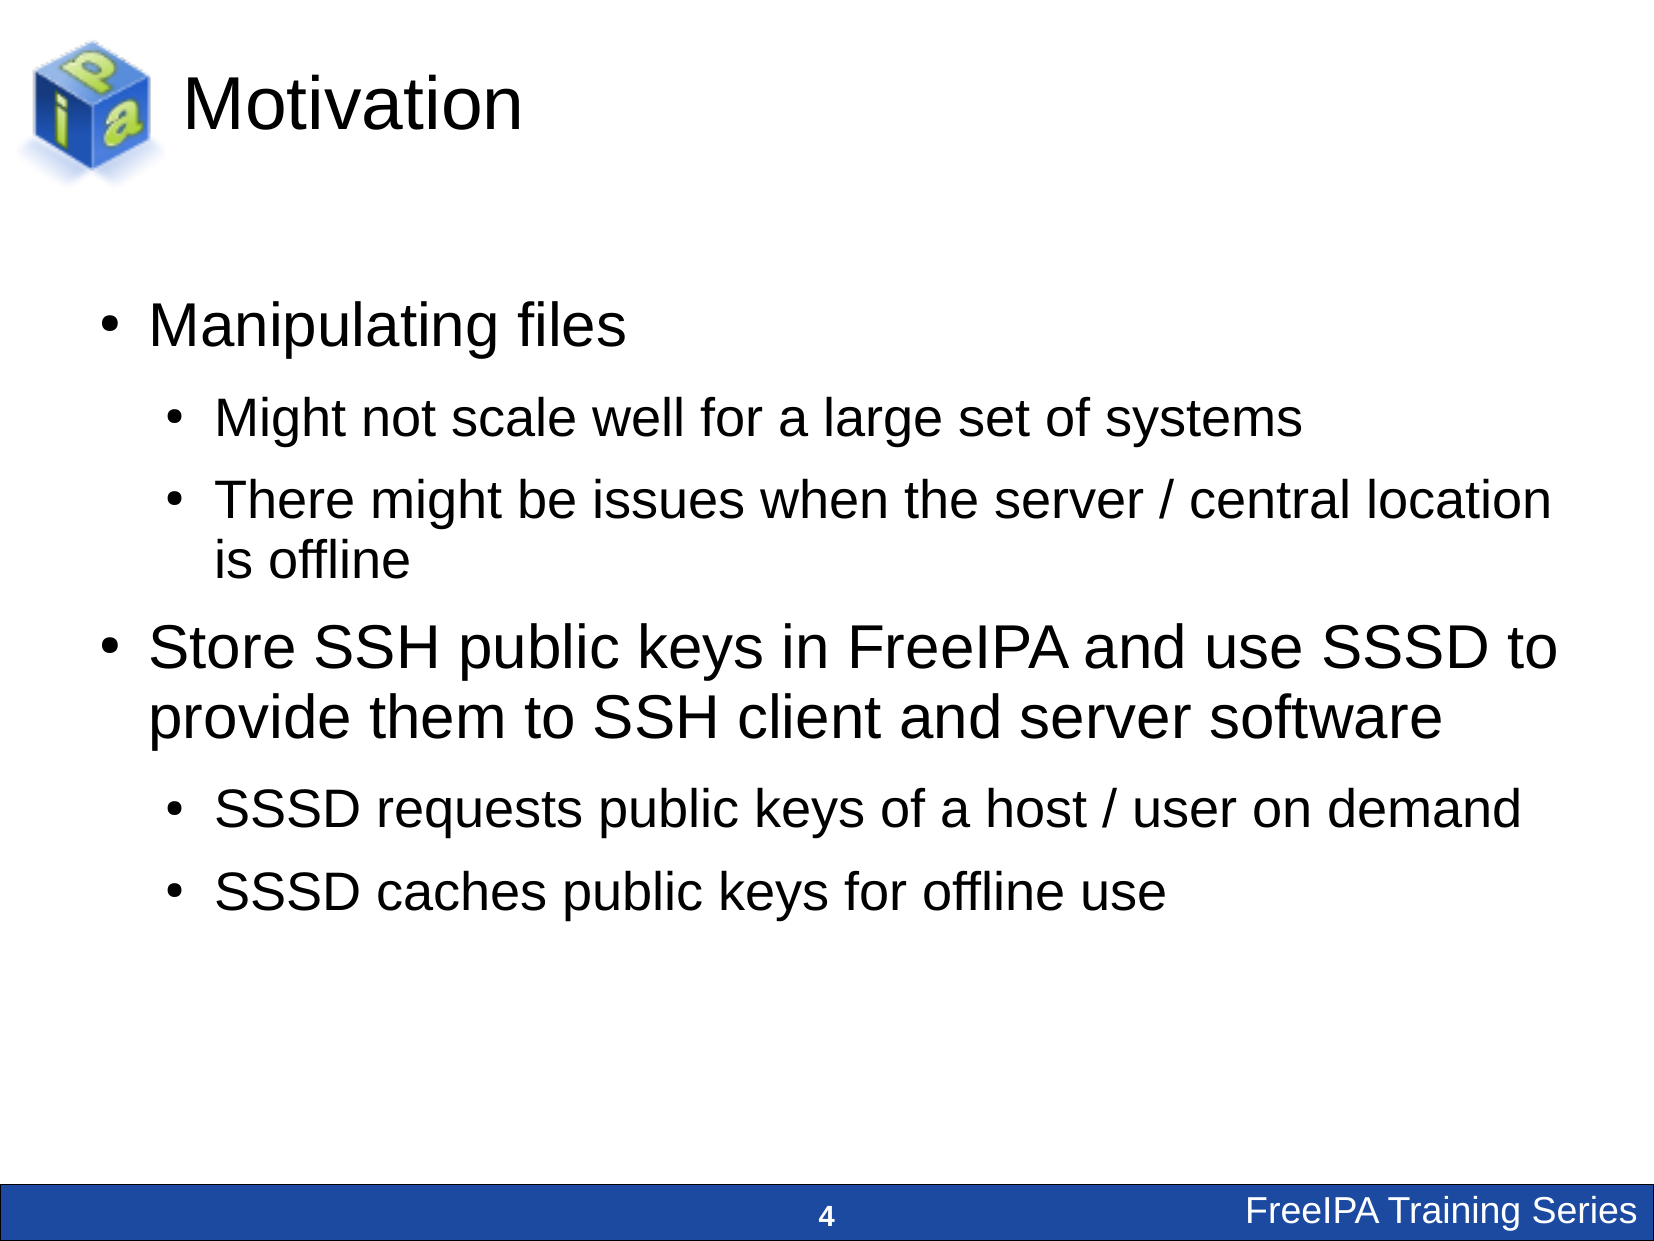

# Motivation
Manipulating files
Might not scale well for a large set of systems
There might be issues when the server / central location is offline
Store SSH public keys in FreeIPA and use SSSD to provide them to SSH client and server software
SSSD requests public keys of a host / user on demand
SSSD caches public keys for offline use
4